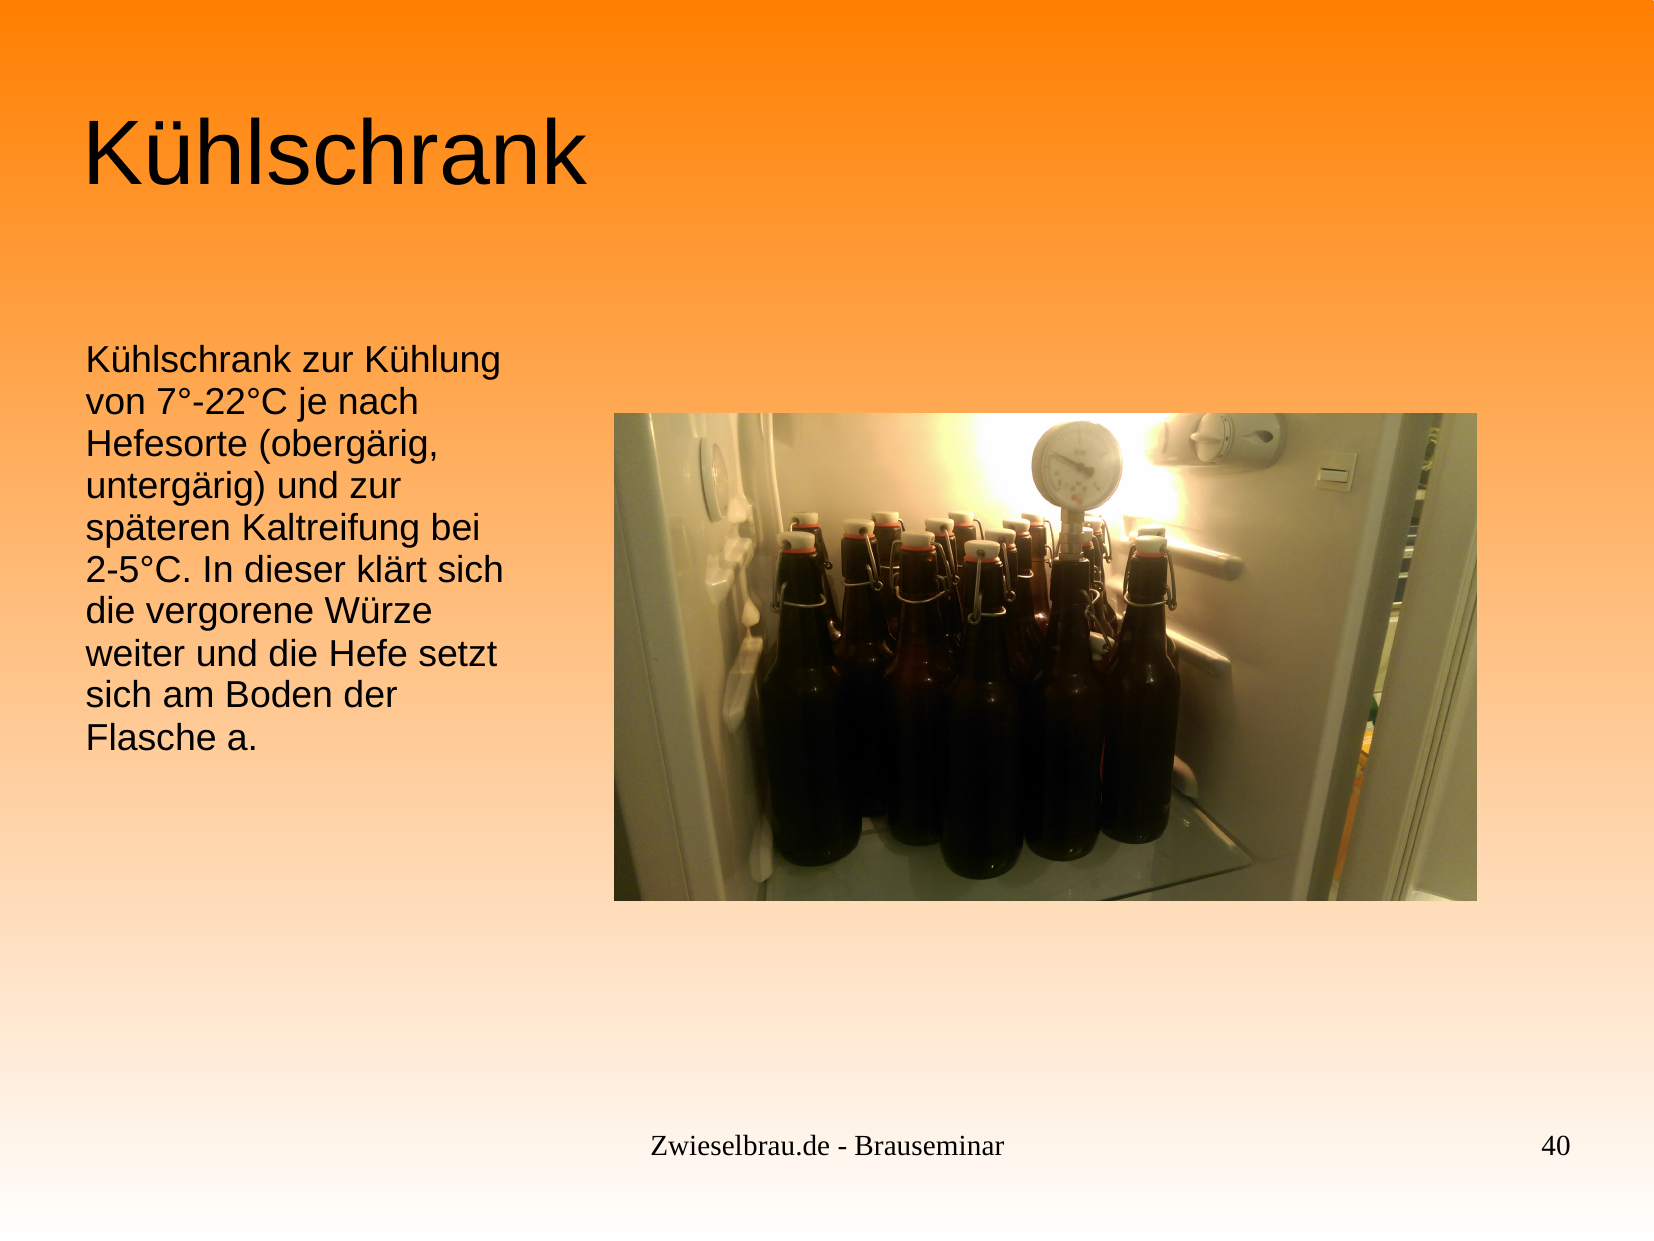

# Kühlschrank
Kühlschrank zur Kühlung von 7°-22°C je nach Hefesorte (obergärig, untergärig) und zur späteren Kaltreifung bei 2-5°C. In dieser klärt sich die vergorene Würze weiter und die Hefe setzt sich am Boden der Flasche a.
Zwieselbrau.de - Brauseminar
40